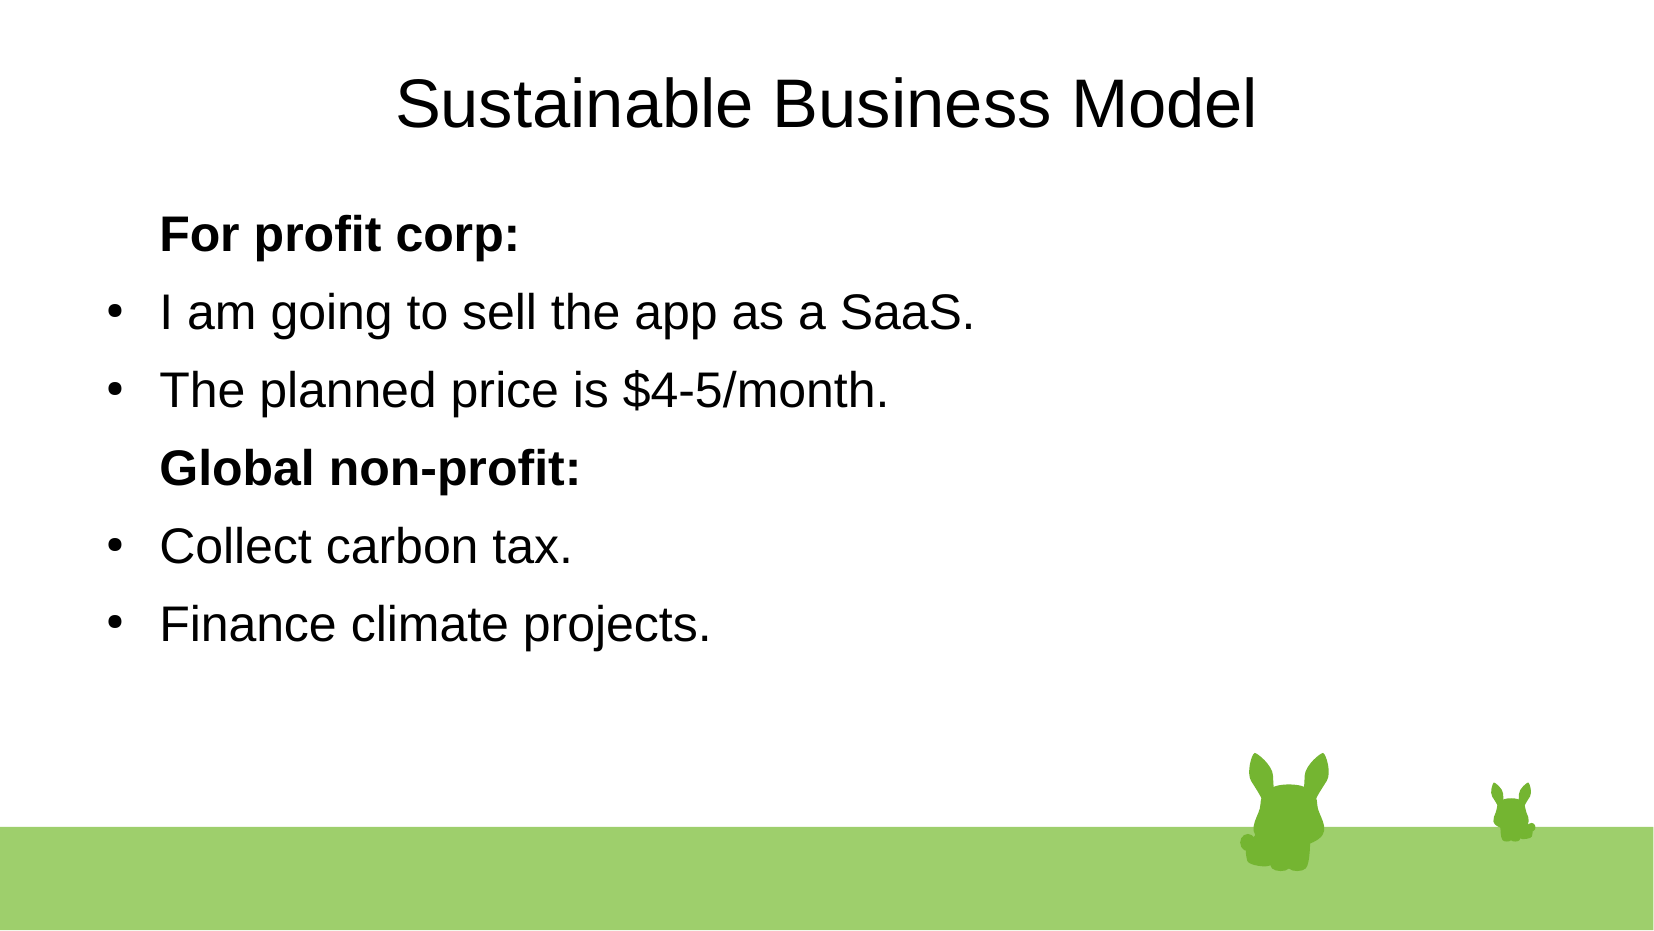

# Sustainable Business Model
For profit corp:
I am going to sell the app as a SaaS.
The planned price is $4-5/month.
Global non-profit:
Collect carbon tax.
Finance climate projects.